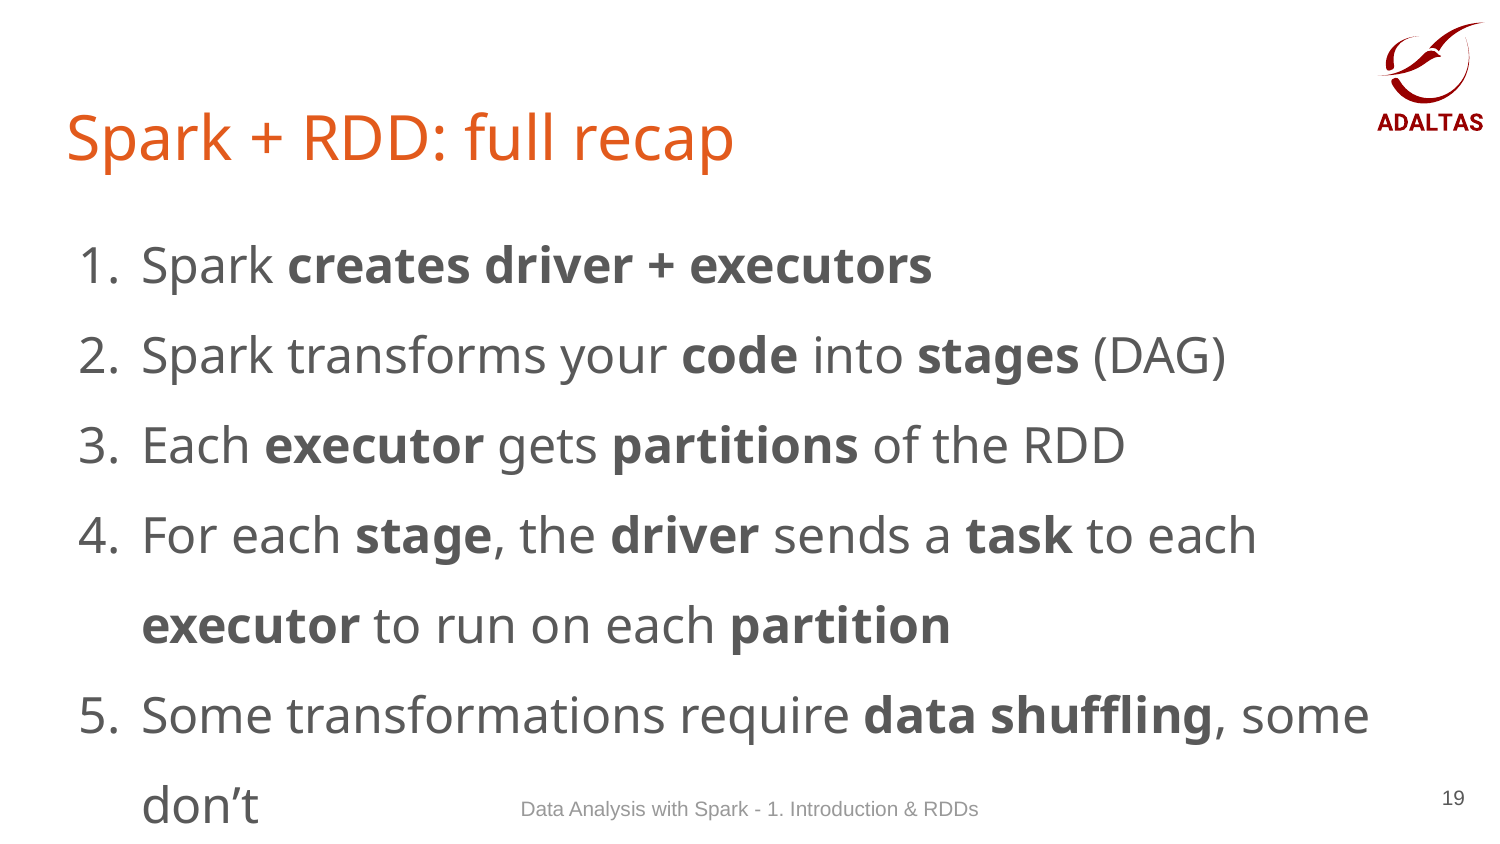

# Spark + RDD: full recap
Spark creates driver + executors
Spark transforms your code into stages (DAG)
Each executor gets partitions of the RDD
For each stage, the driver sends a task to each executor to run on each partition
Some transformations require data shuffling, some don’t
Data Analysis with Spark - 1. Introduction & RDDs